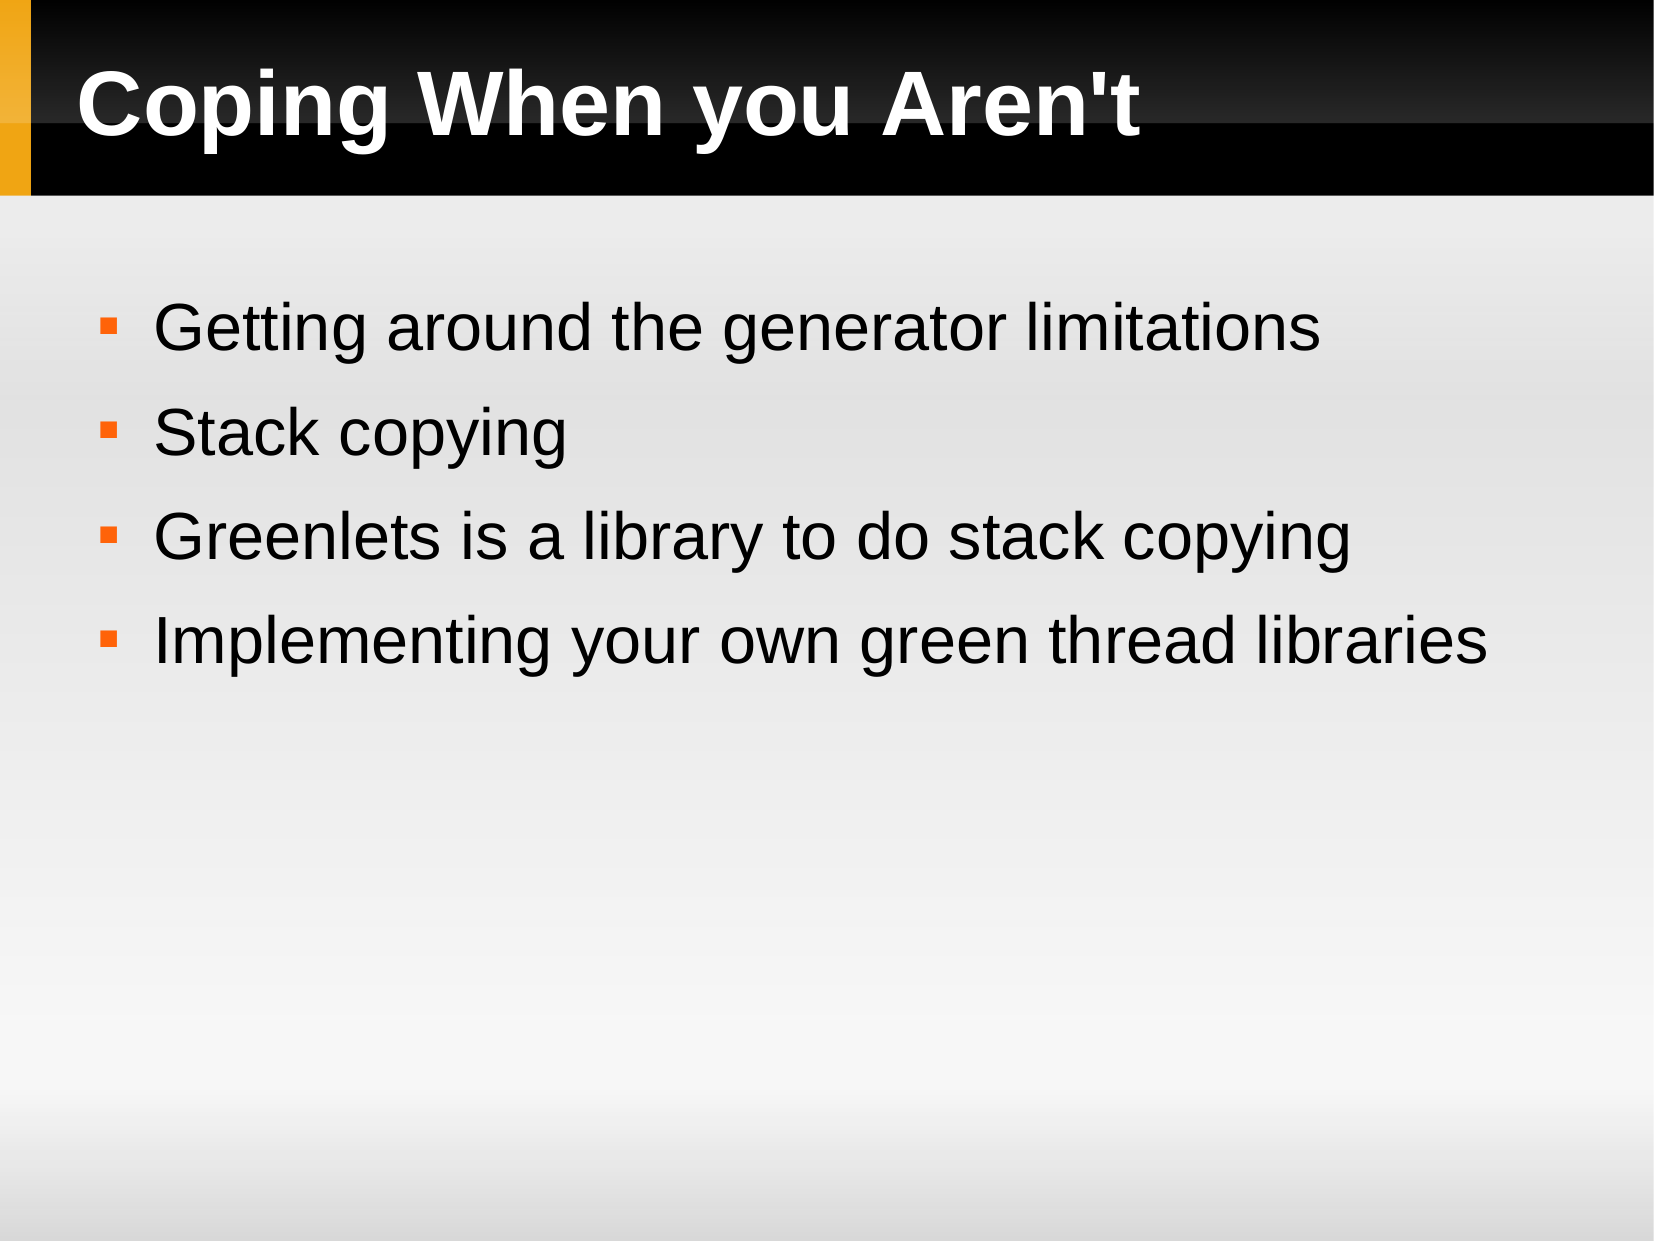

# Coping When you Aren't
Getting around the generator limitations
Stack copying
Greenlets is a library to do stack copying
Implementing your own green thread libraries